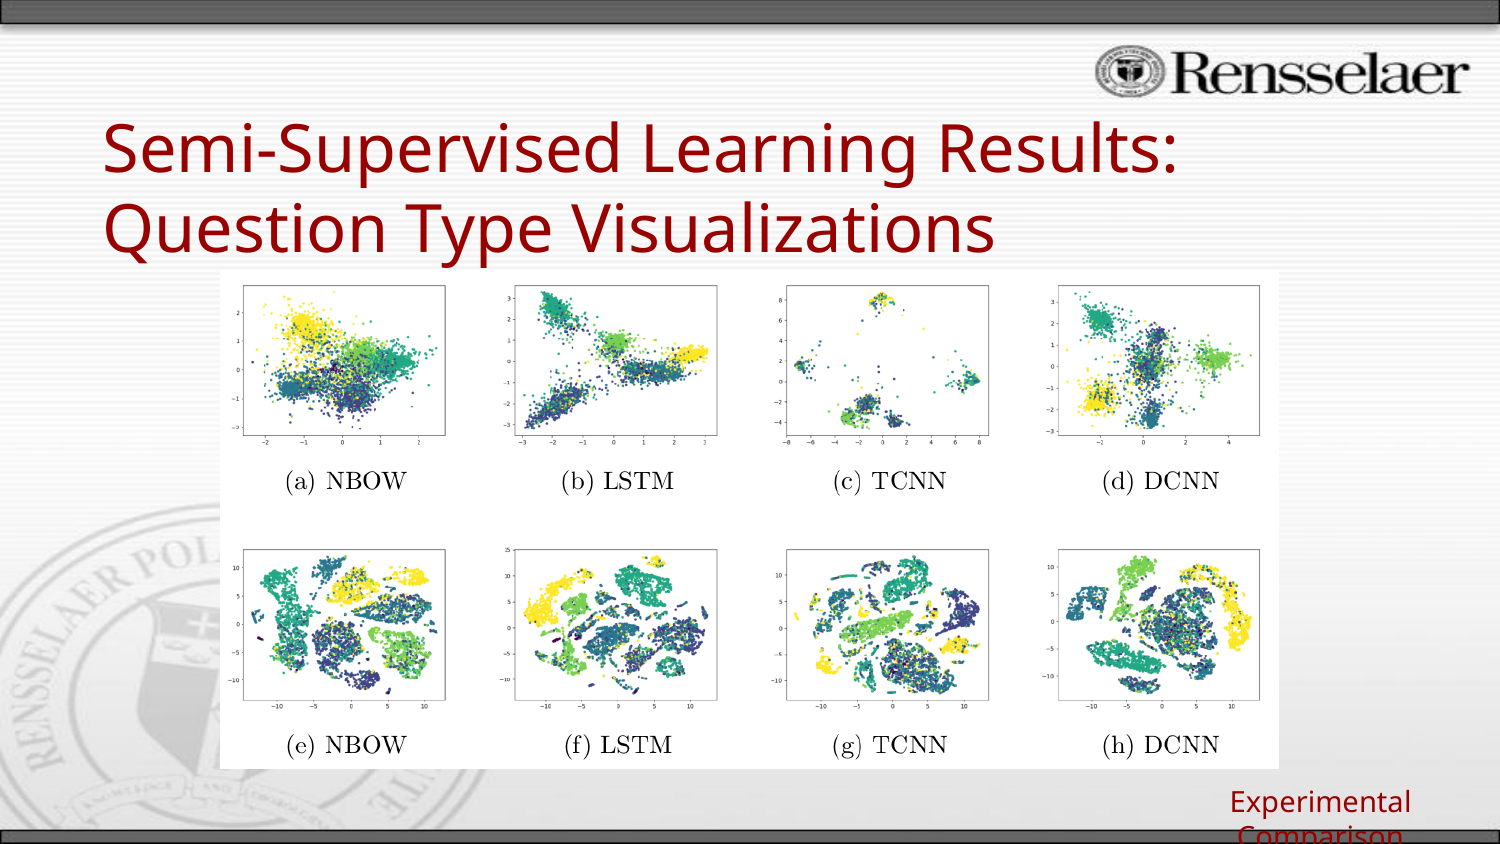

# Semi-Supervised Learning Results: Question Type Visualizations
Experimental Comparison